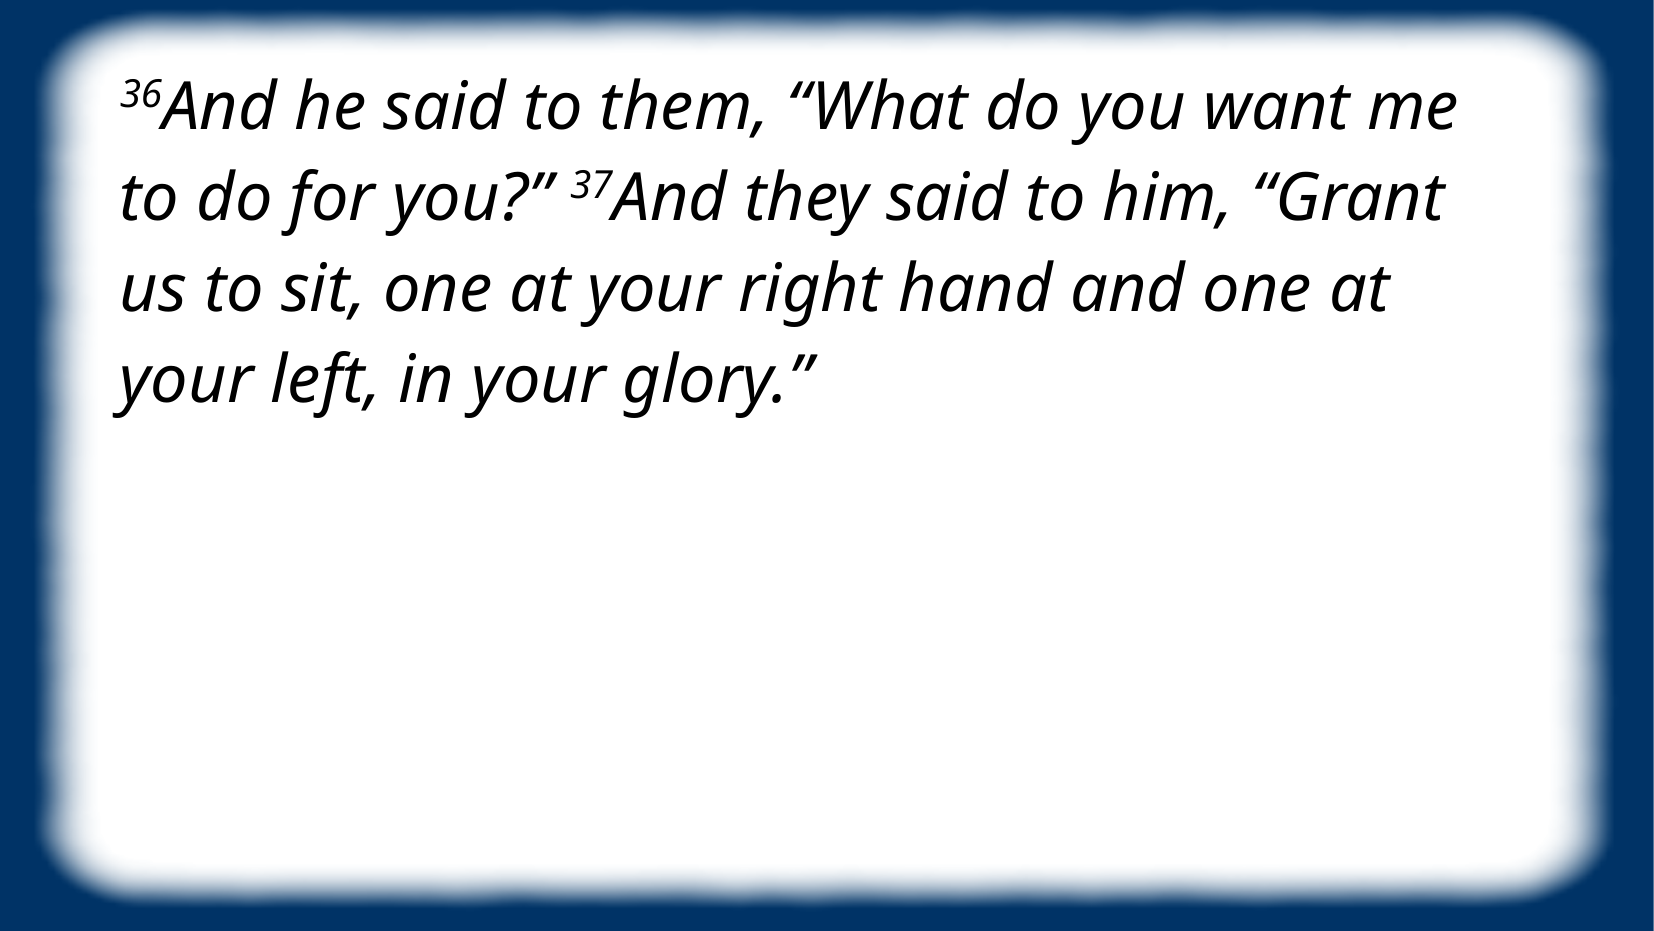

36And he said to them, “What do you want me to do for you?” 37And they said to him, “Grant us to sit, one at your right hand and one at your left, in your glory.”